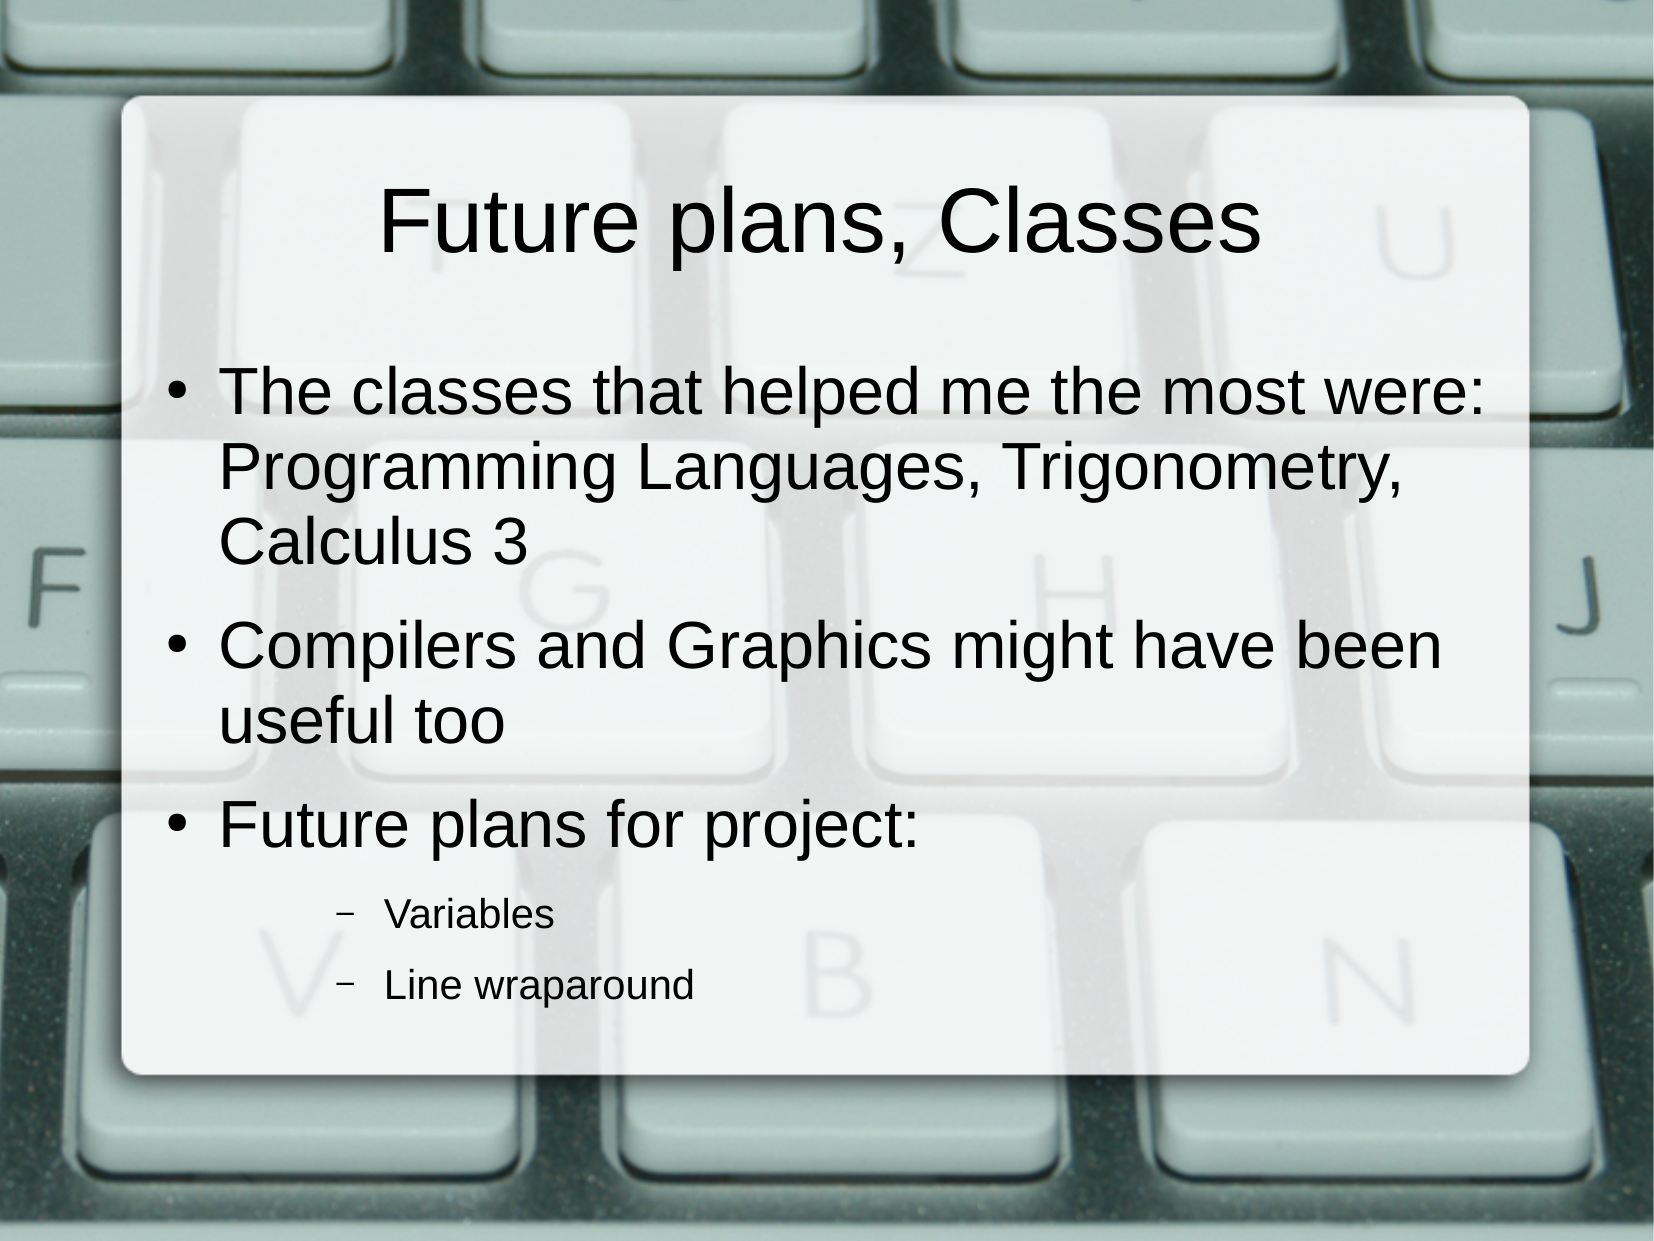

# Future plans, Classes
The classes that helped me the most were:
Programming Languages, Trigonometry, Calculus 3
Compilers and Graphics might have been useful too
Future plans for project:
Variables
Line wraparound